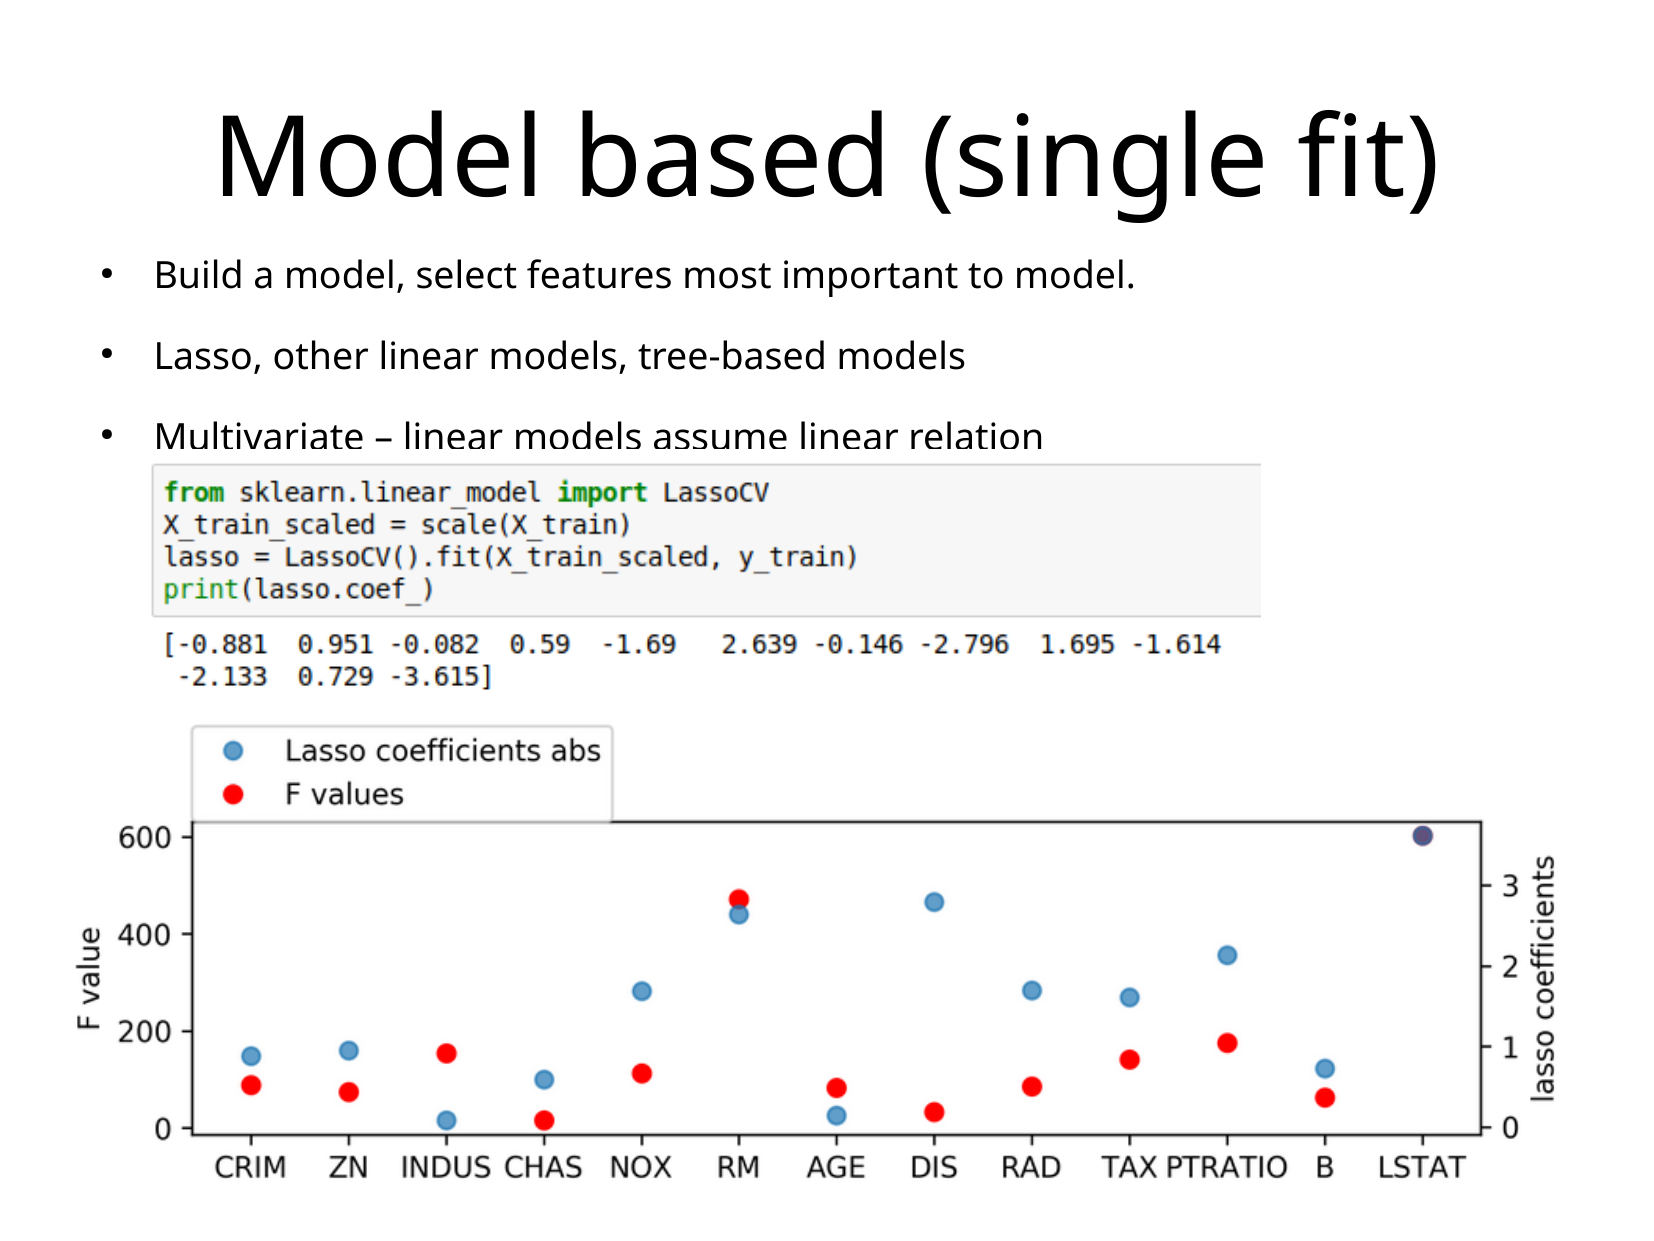

# Model based (single fit)
Build a model, select features most important to model.
Lasso, other linear models, tree-based models
Multivariate – linear models assume linear relation
29